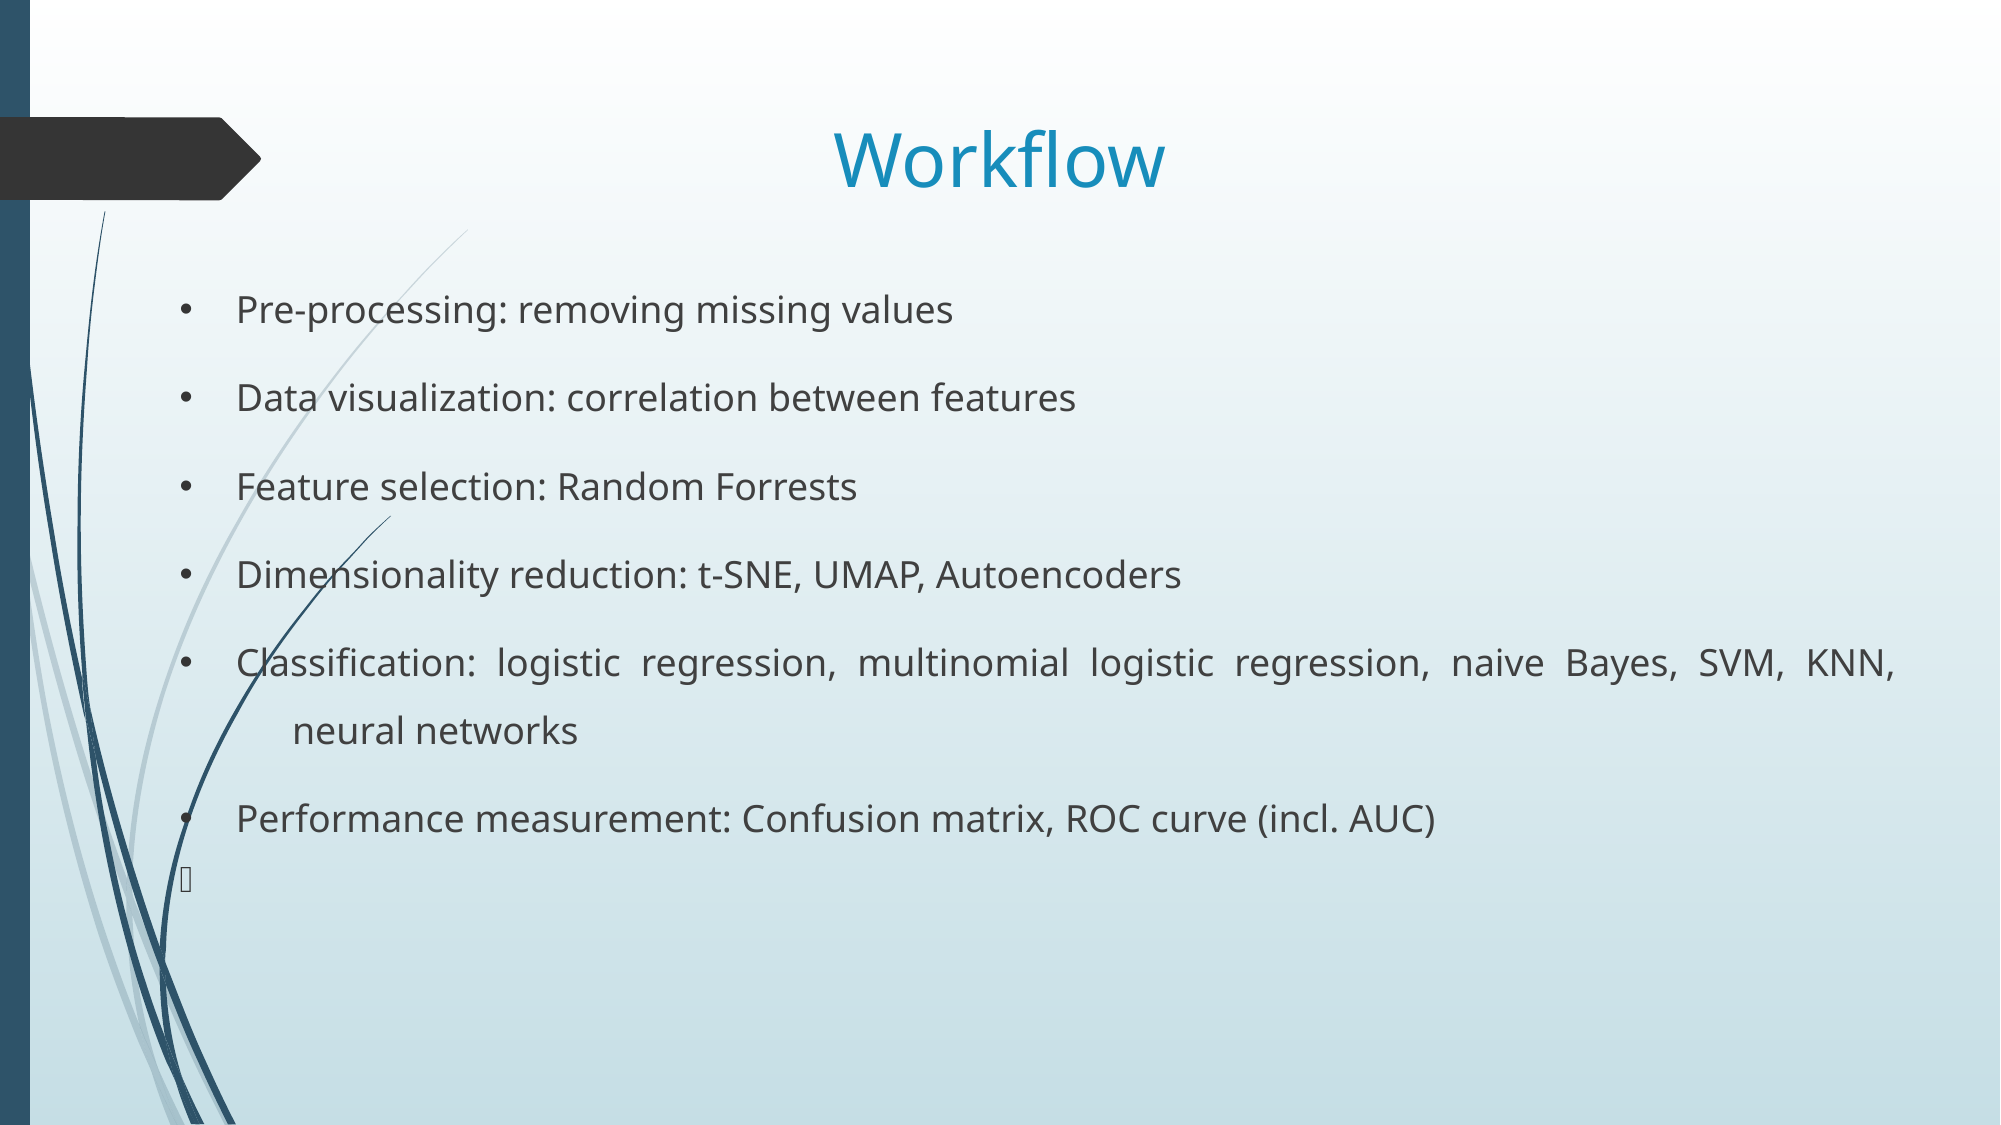

# Workflow
Pre-processing: removing missing values
Data visualization: correlation between features
Feature selection: Random Forrests
Dimensionality reduction: t-SNE, UMAP, Autoencoders
Classification: logistic regression, multinomial logistic regression, naive Bayes, SVM, KNN, neural networks
Performance measurement: Confusion matrix, ROC curve (incl. AUC)